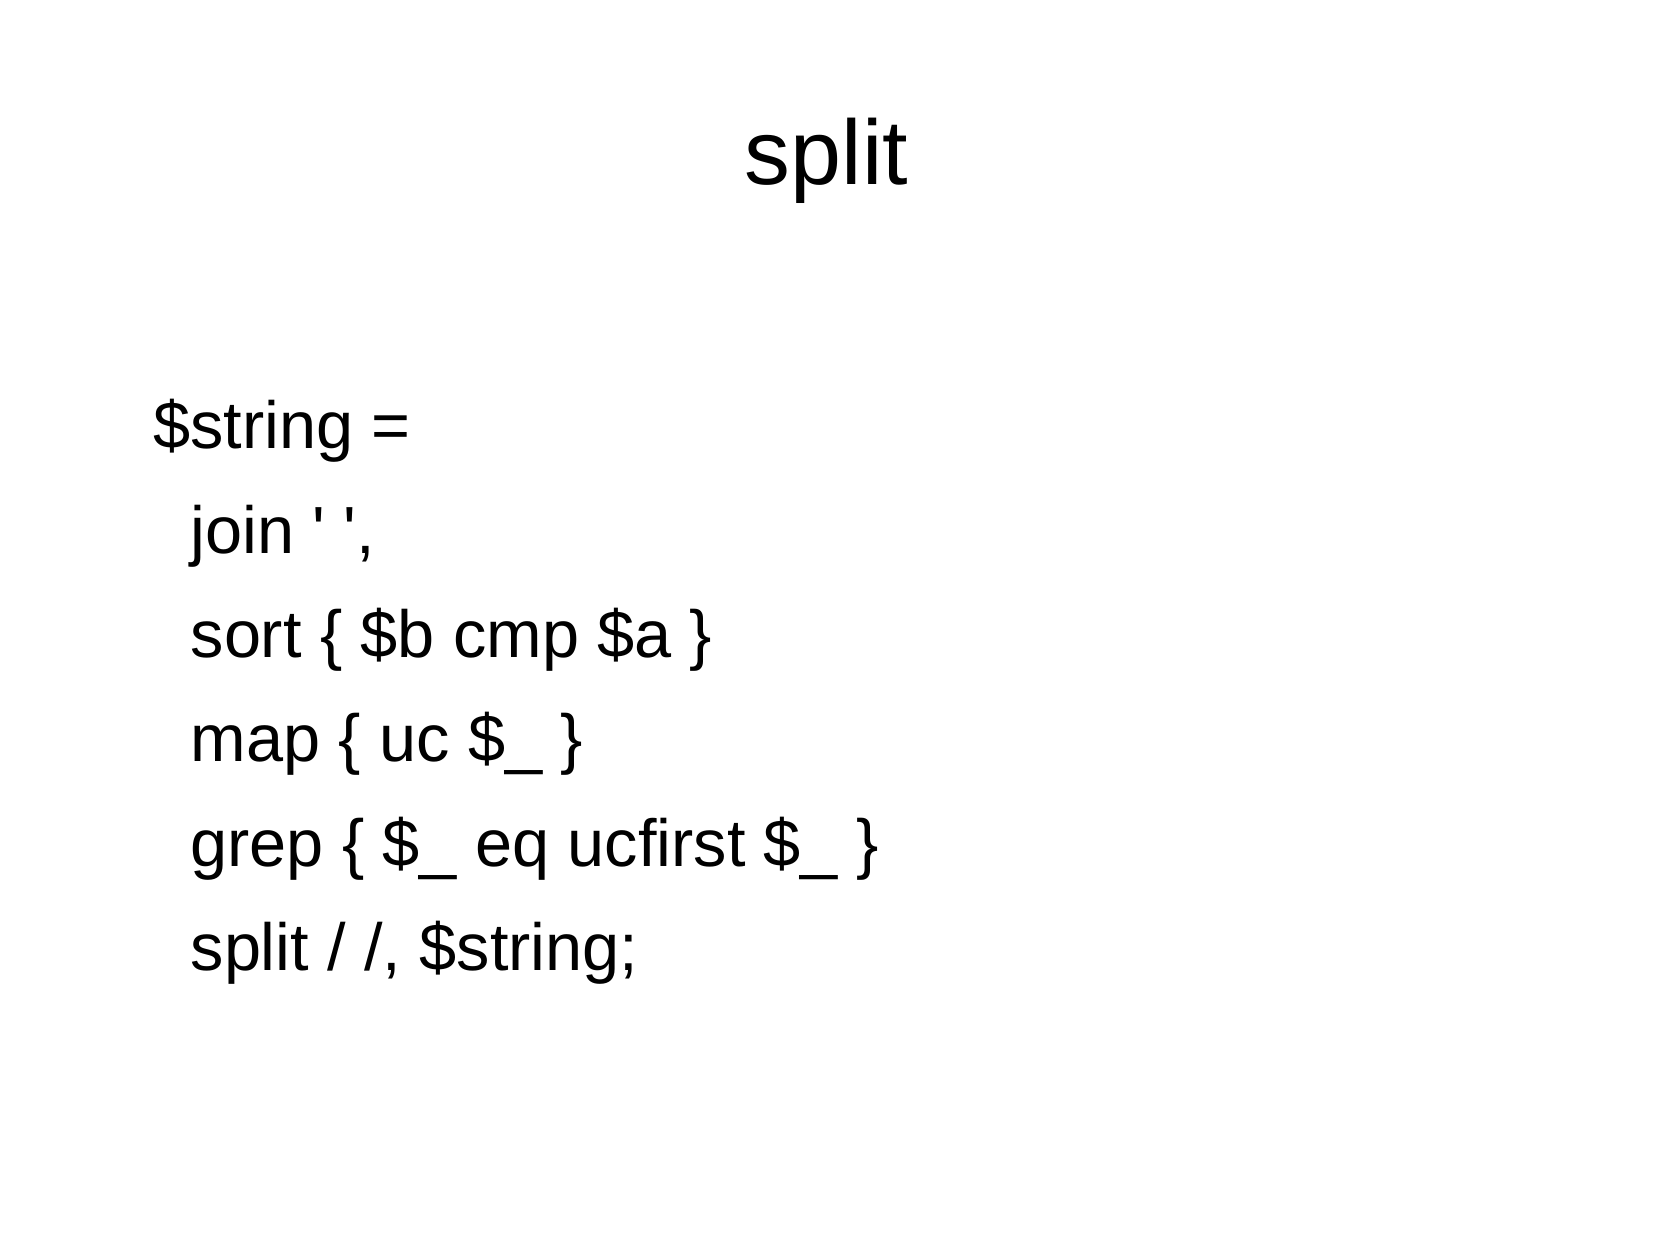

# split
$string =
 join ' ',
 sort { $b cmp $a }
 map { uc $_ }
 grep { $_ eq ucfirst $_ }
 split / /, $string;